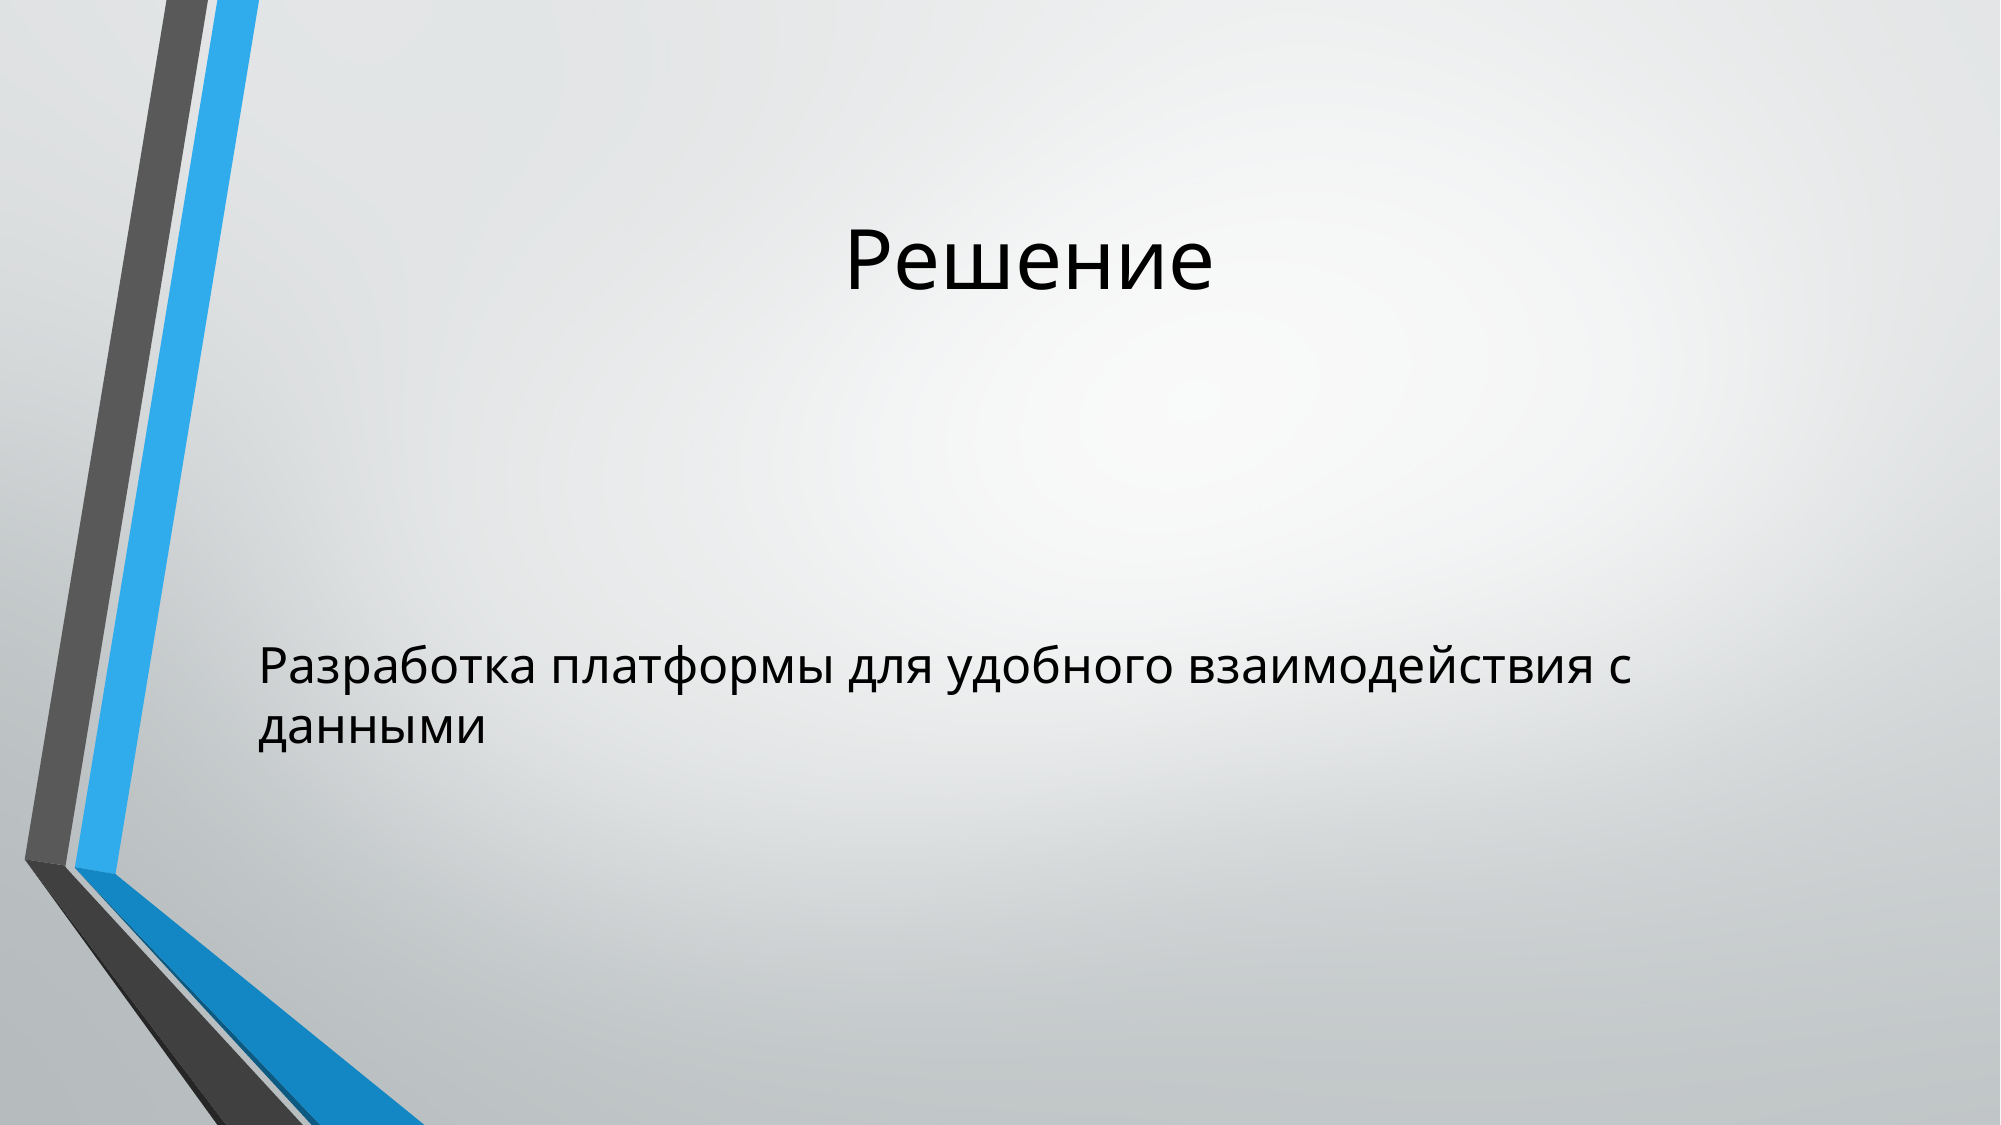

# Решение
Разработка платформы для удобного взаимодействия с данными